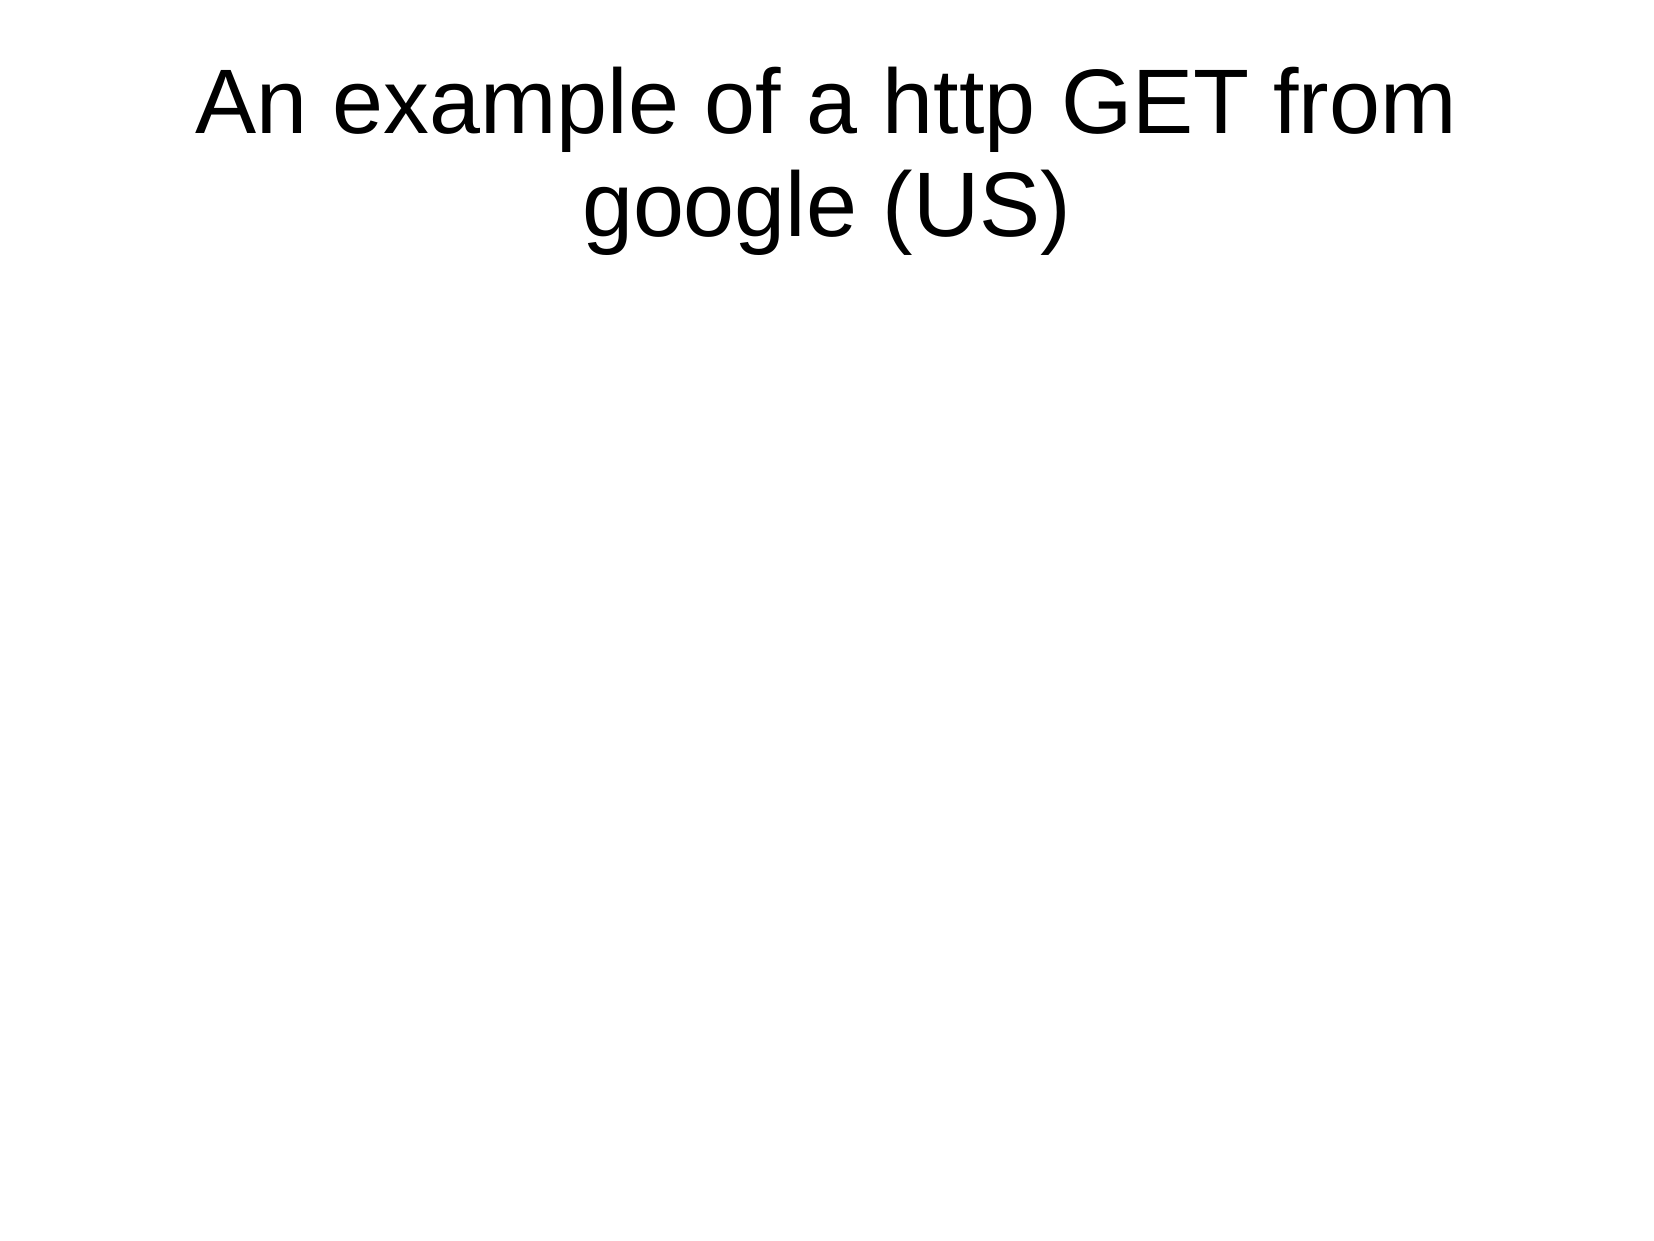

# An example of a http GET from google (US)